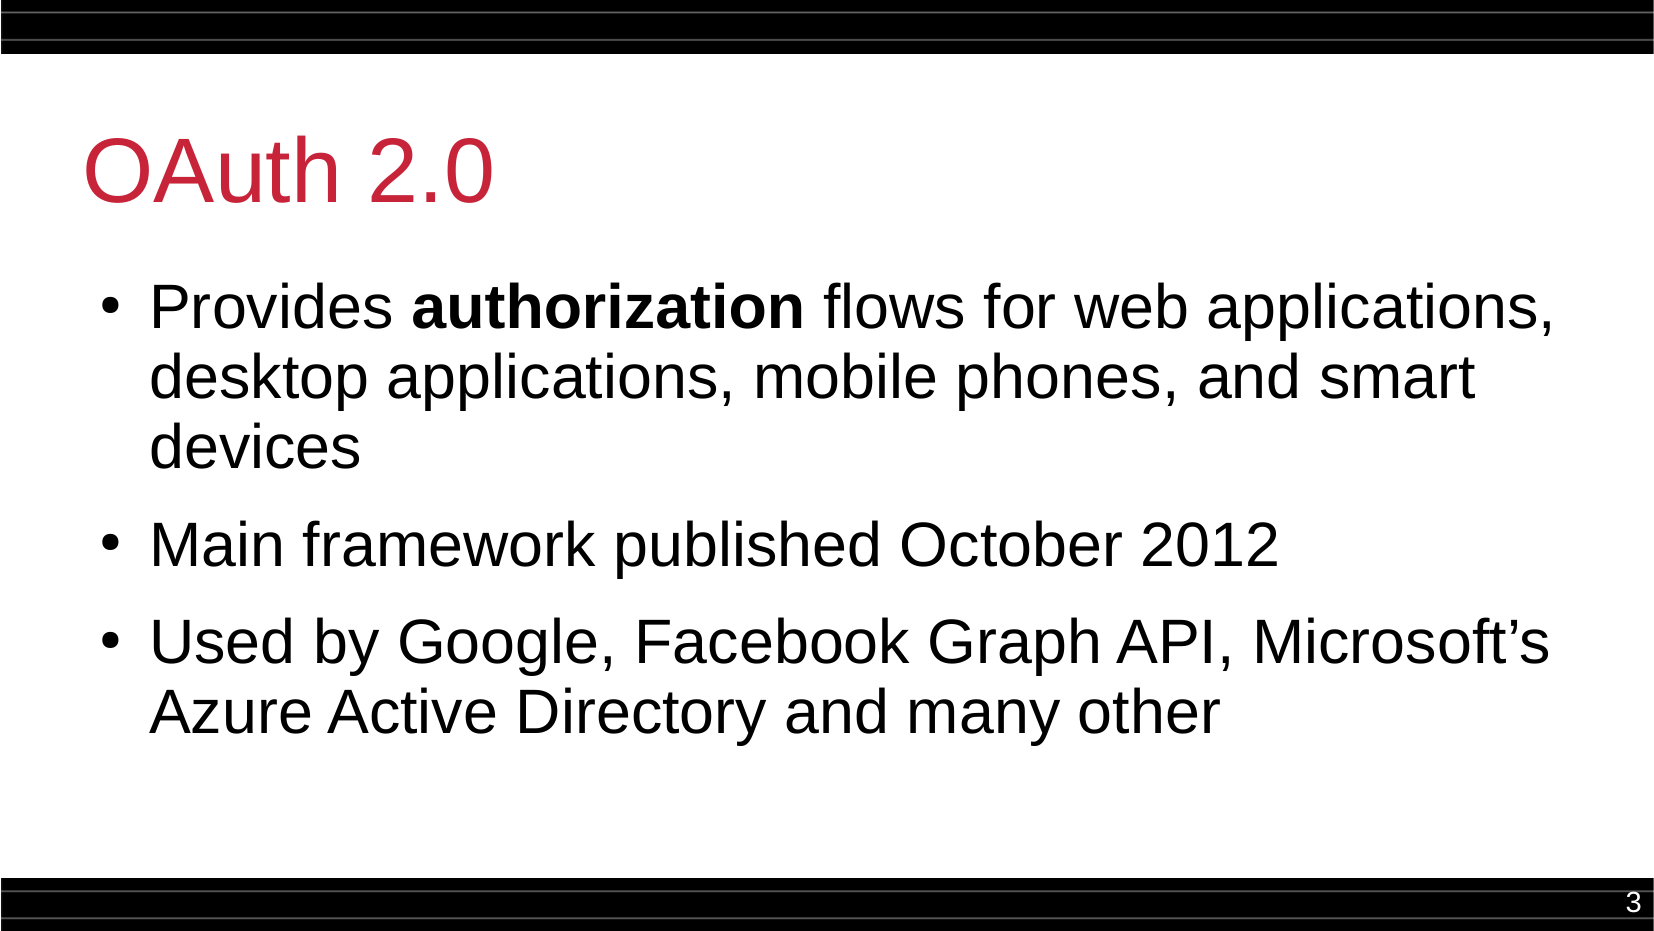

# OAuth 2.0
Provides authorization flows for web applications, desktop applications, mobile phones, and smart devices
Main framework published October 2012
Used by Google, Facebook Graph API, Microsoft’s Azure Active Directory and many other